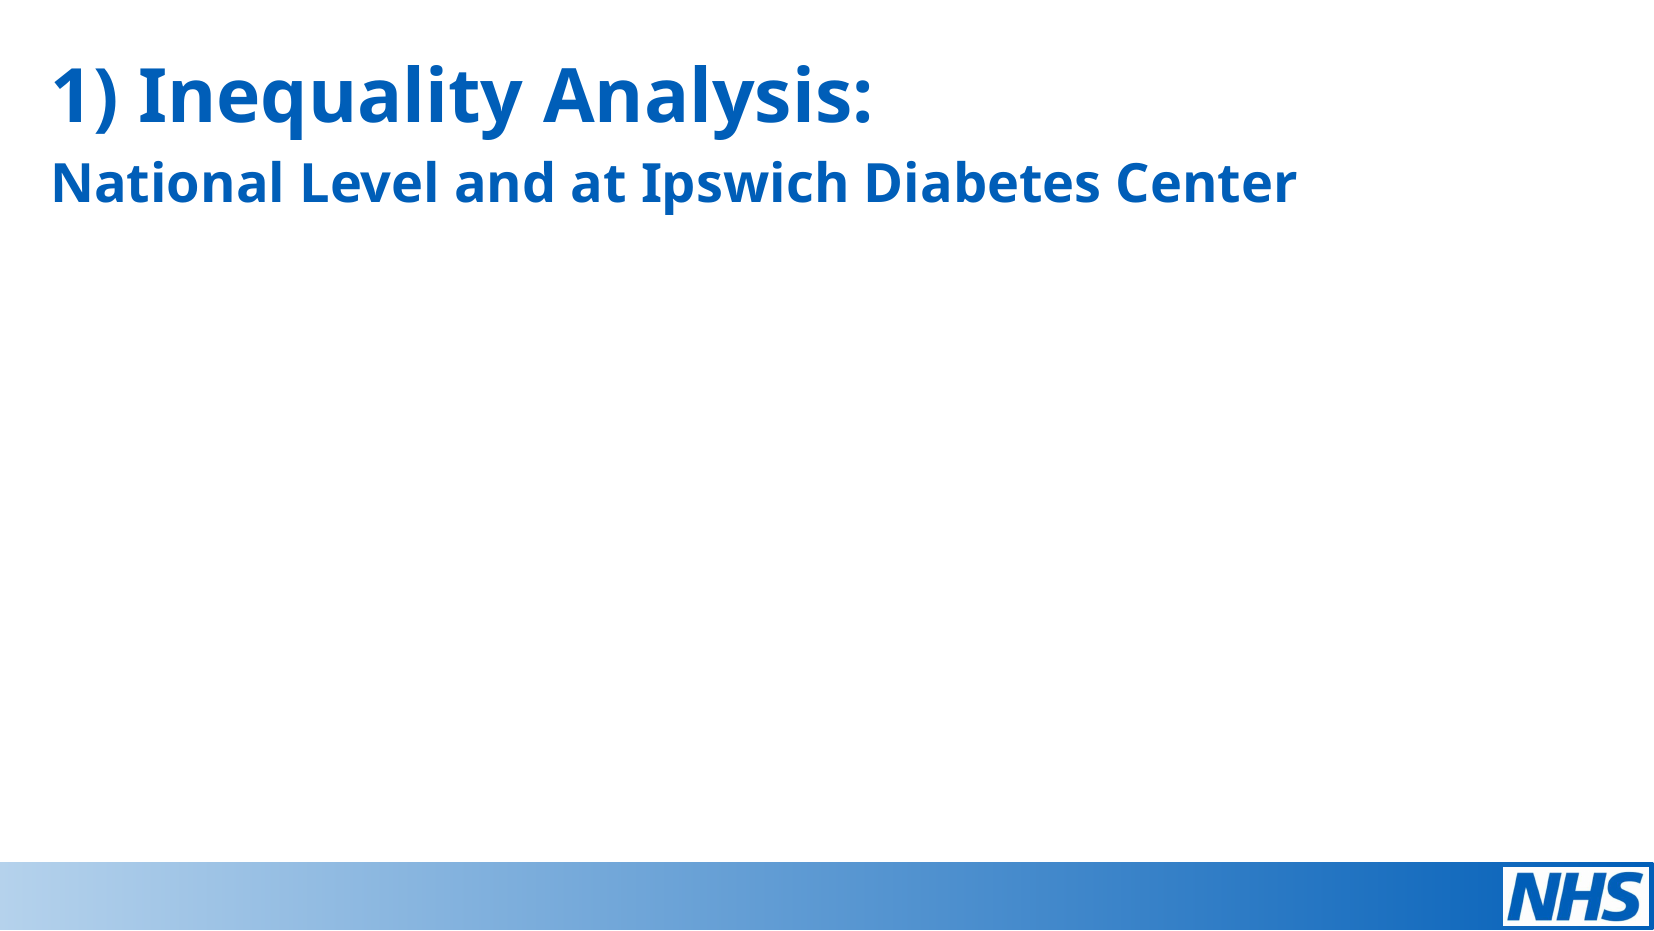

1) Inequality Analysis:
National Level and at Ipswich Diabetes Center